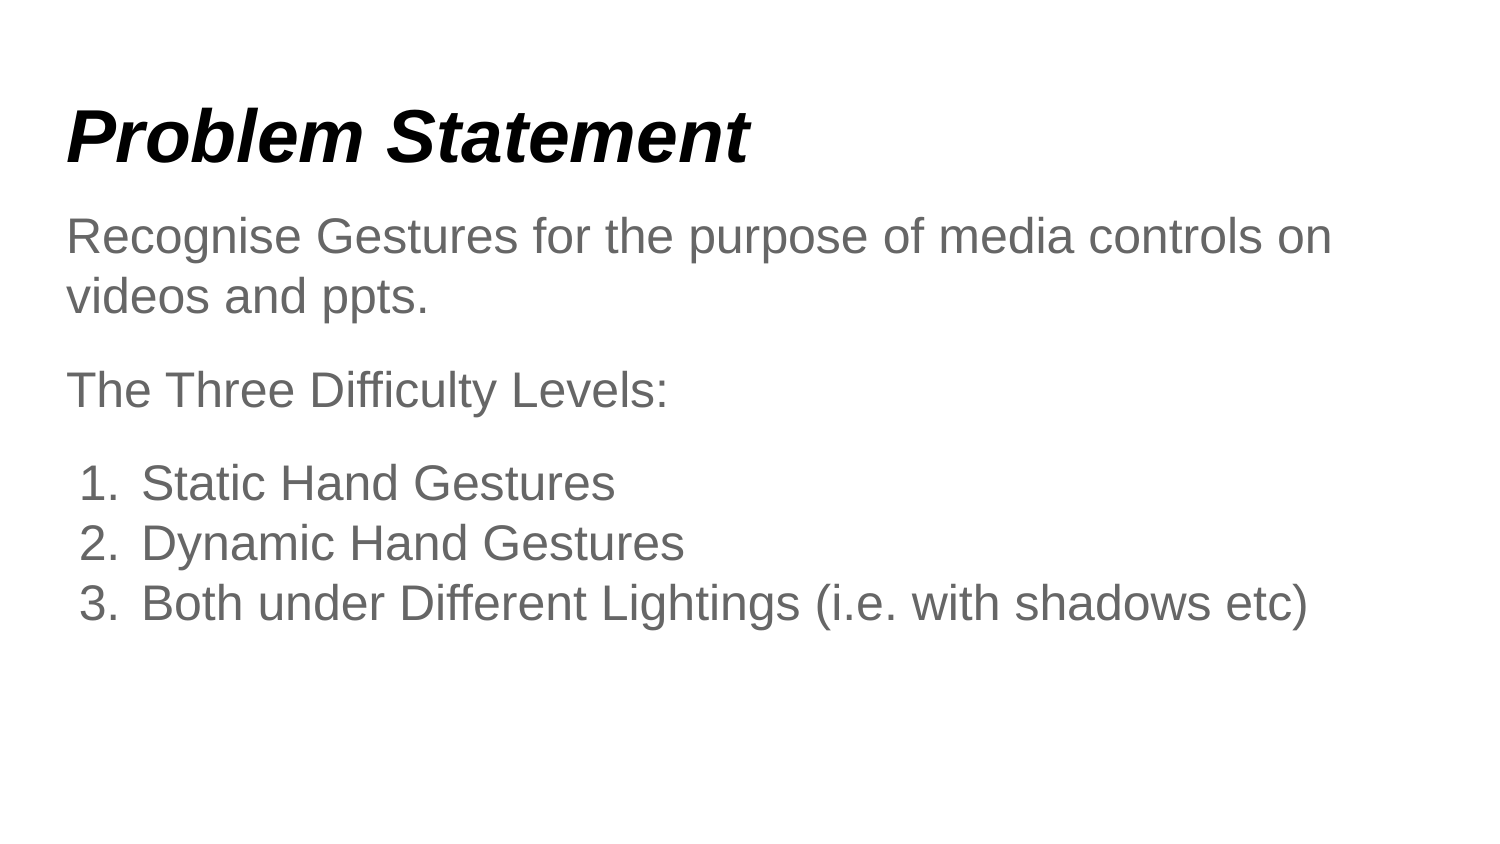

# Problem Statement
Recognise Gestures for the purpose of media controls on videos and ppts.
The Three Difficulty Levels:
Static Hand Gestures
Dynamic Hand Gestures
Both under Different Lightings (i.e. with shadows etc)